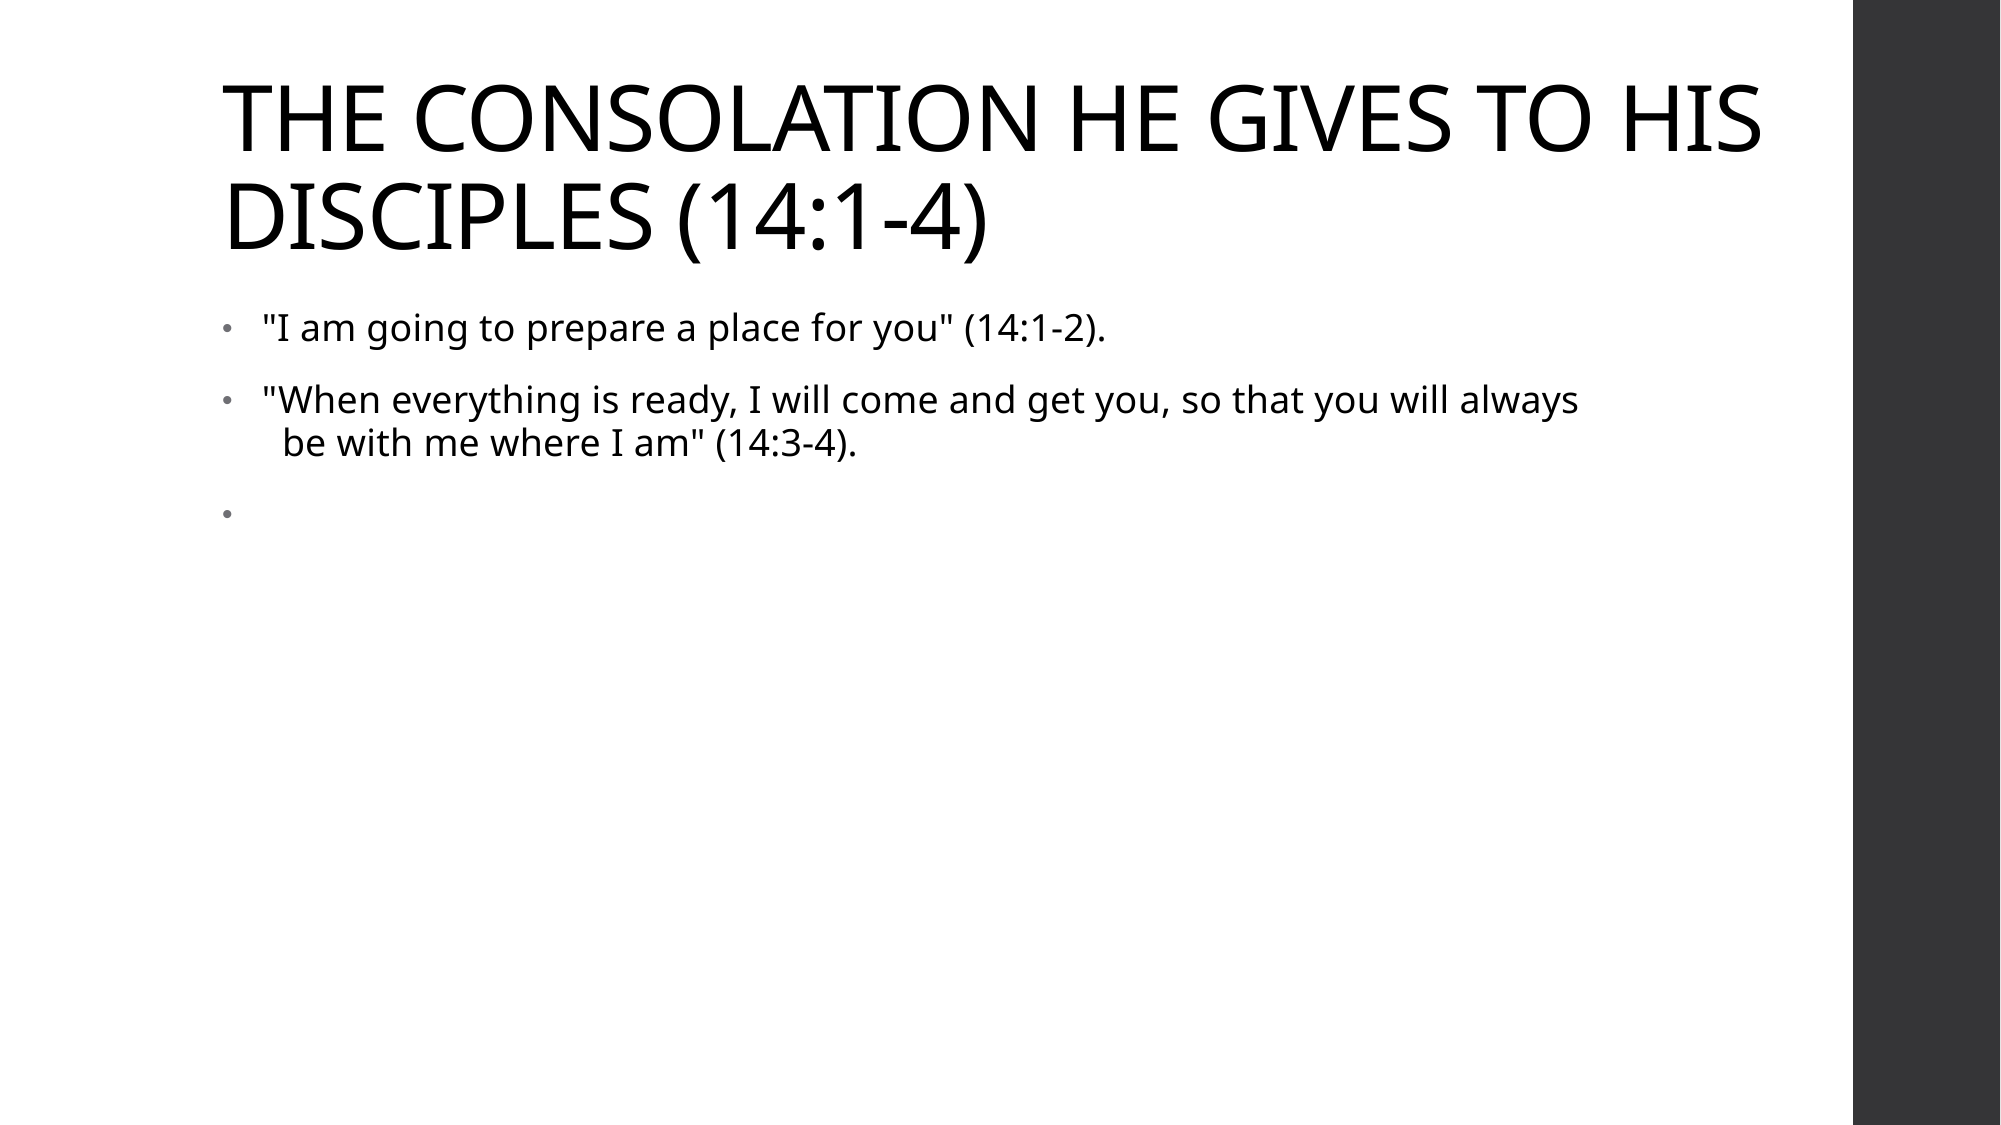

# THE CONSOLATION HE GIVES TO HIS DISCIPLES (14:1-4)
 "I am going to prepare a place for you" (14:1-2).
 "When everything is ready, I will come and get you, so that you will always be with me where I am" (14:3-4).